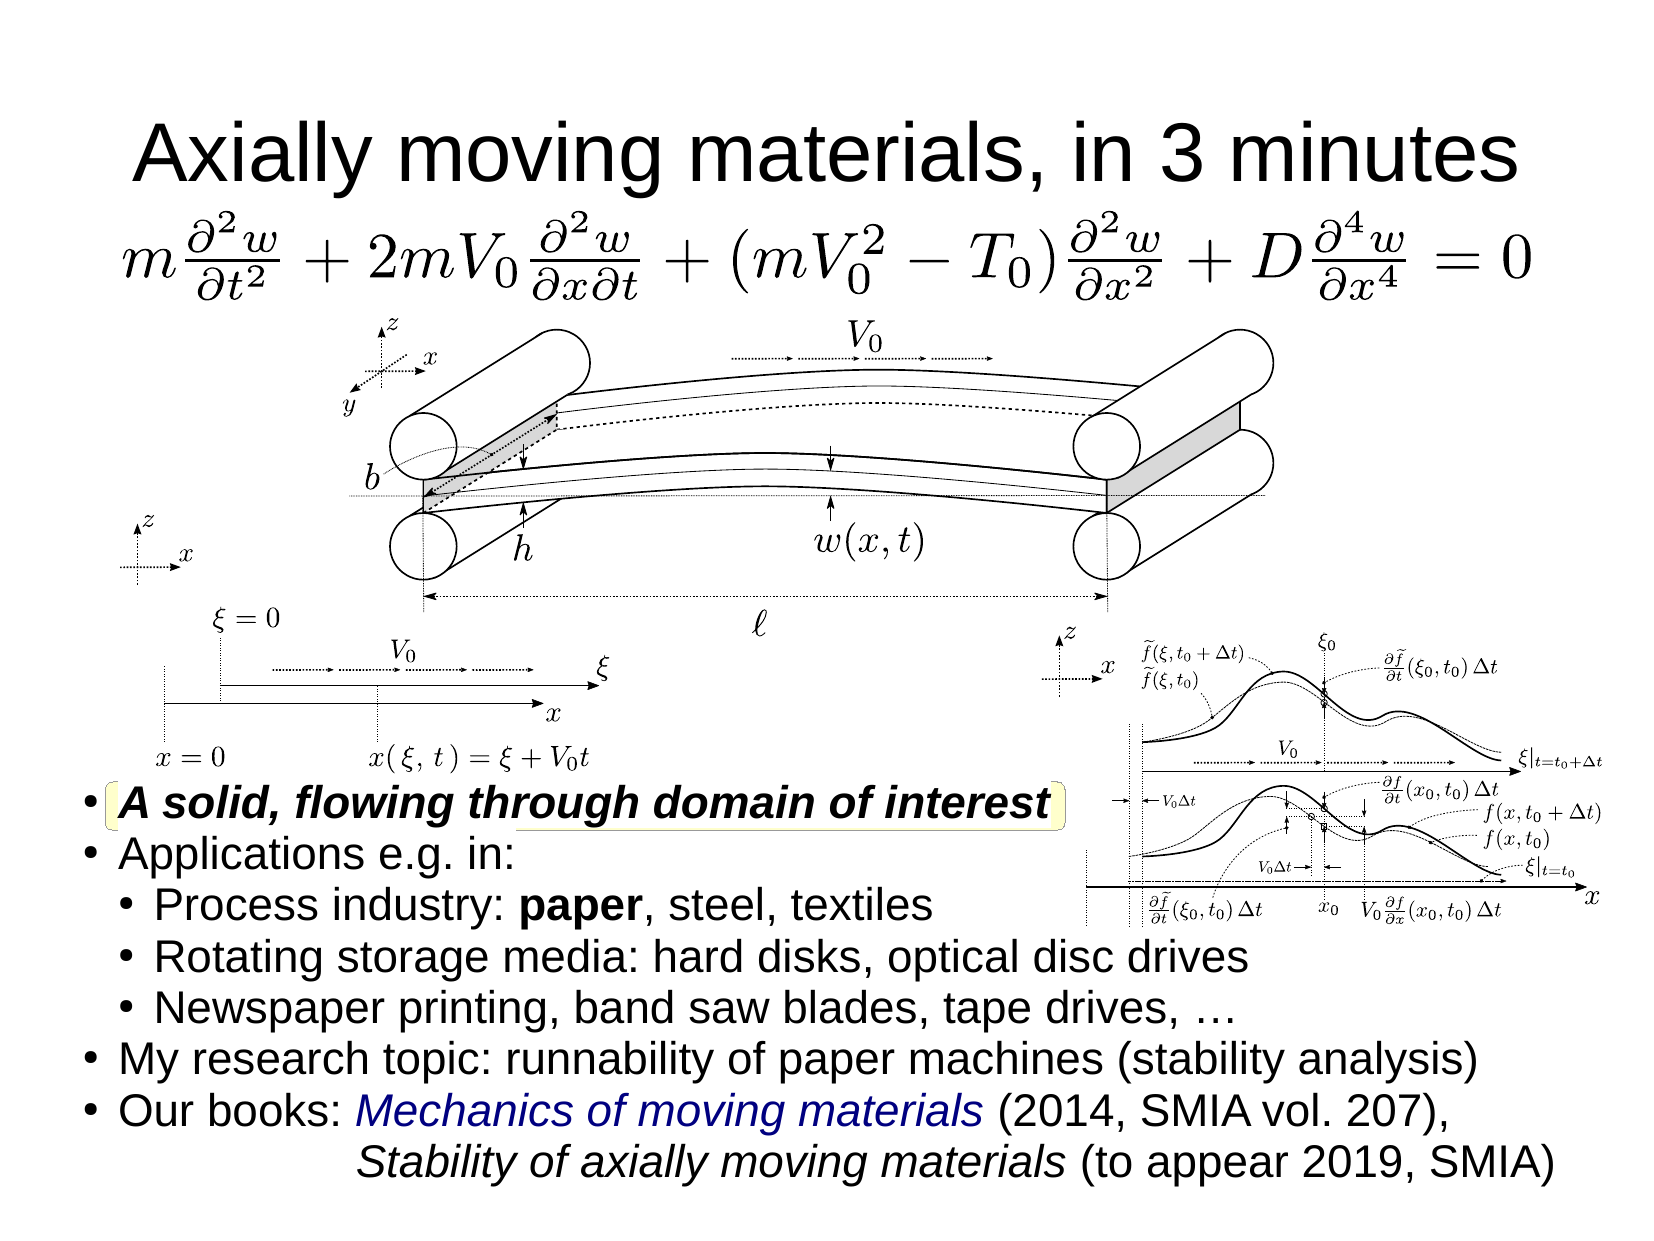

# Axially moving materials, in 3 minutes
A solid, flowing through domain of interest
Applications e.g. in:
Process industry: paper, steel, textiles
Rotating storage media: hard disks, optical disc drives
Newspaper printing, band saw blades, tape drives, …
My research topic: runnability of paper machines (stability analysis)
Our books: Mechanics of moving materials (2014, SMIA vol. 207),
			 Stability of axially moving materials (to appear 2019, SMIA)